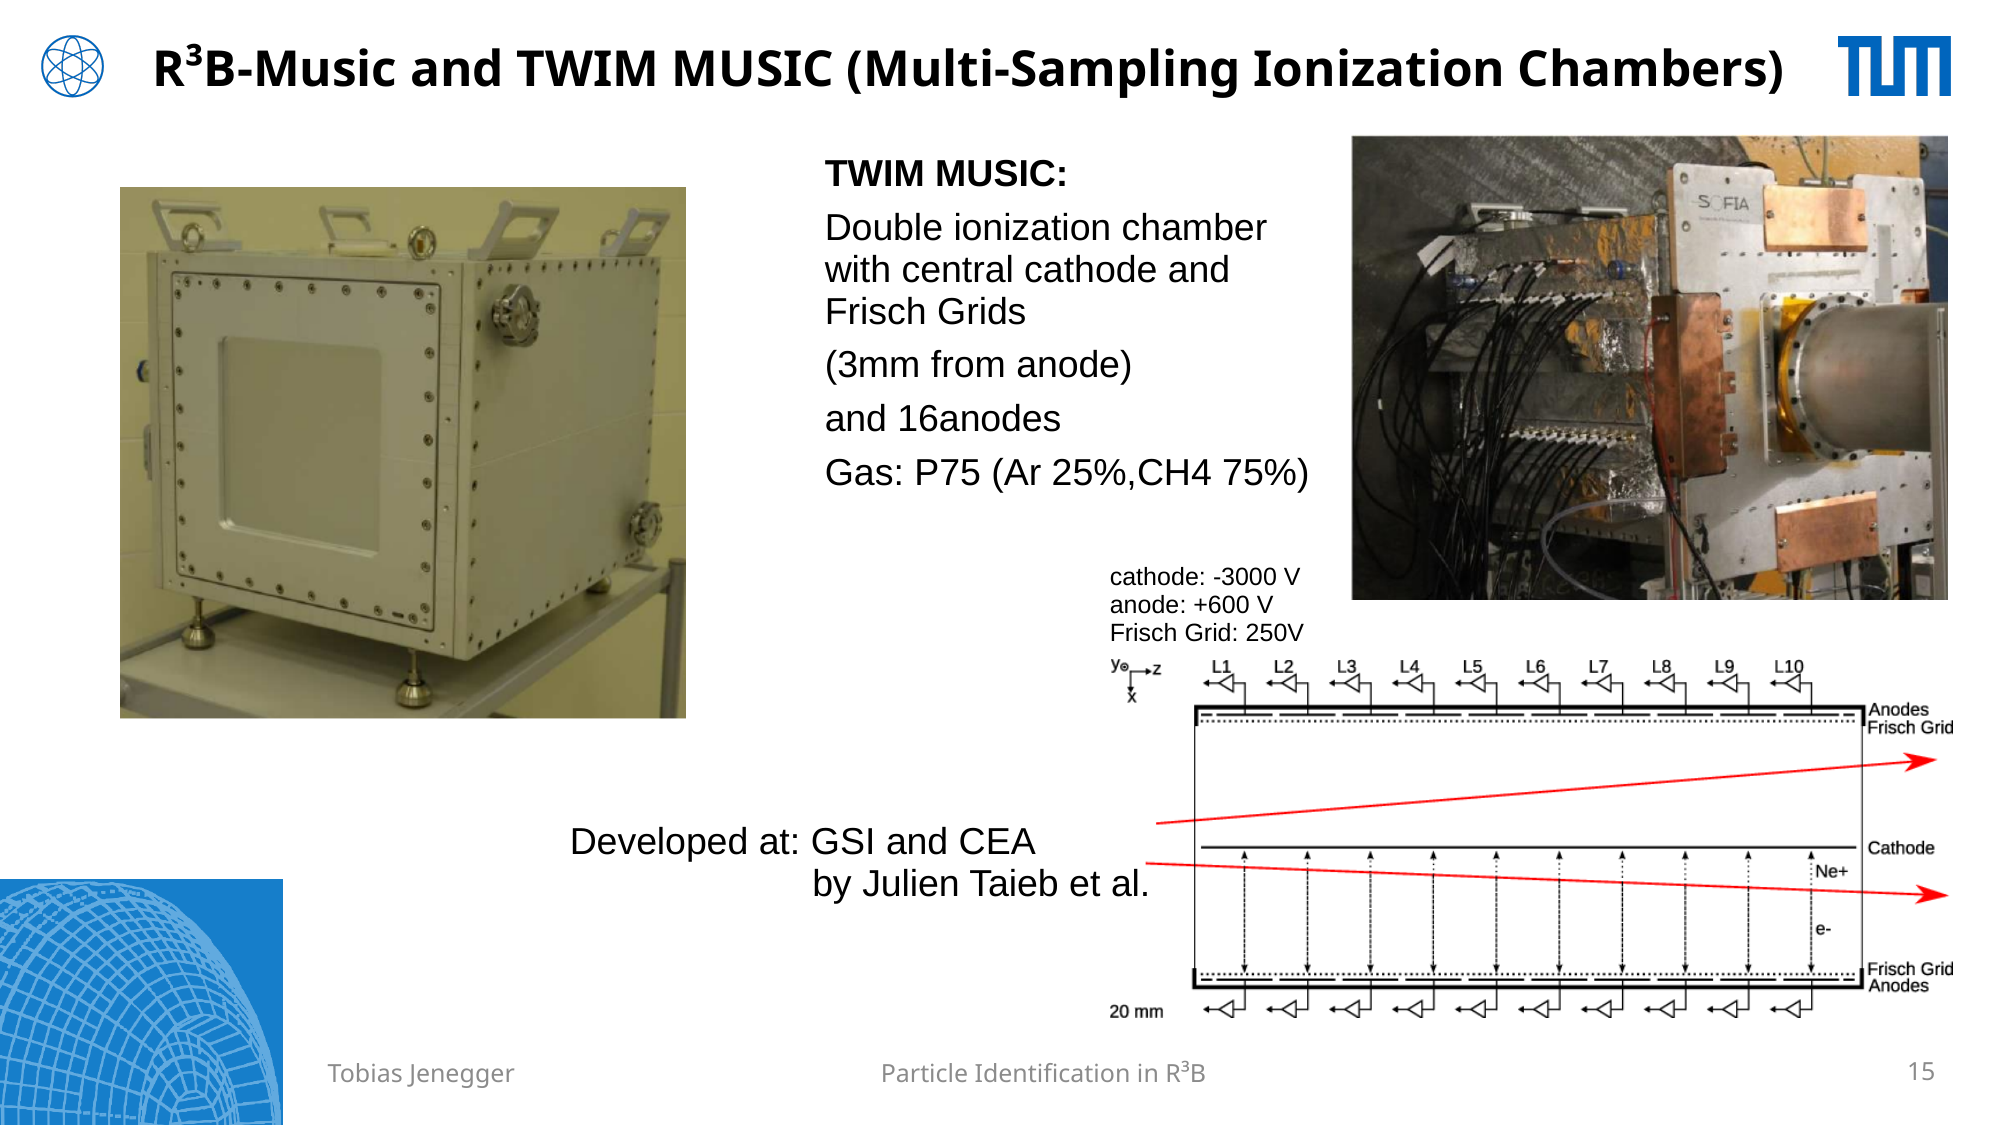

# R³B-Music and TWIM MUSIC (Multi-Sampling Ionization Chambers)
TWIM MUSIC:
Double ionization chamber with central cathode and Frisch Grids
(3mm from anode)
and 16anodes
Gas: P75 (Ar 25%,CH4 75%)
cathode: -3000 V
anode: +600 V
Frisch Grid: 250V
Developed at: GSI and CEA
 			 by Julien Taieb et al.
Tobias Jenegger
Particle Identification in R³B